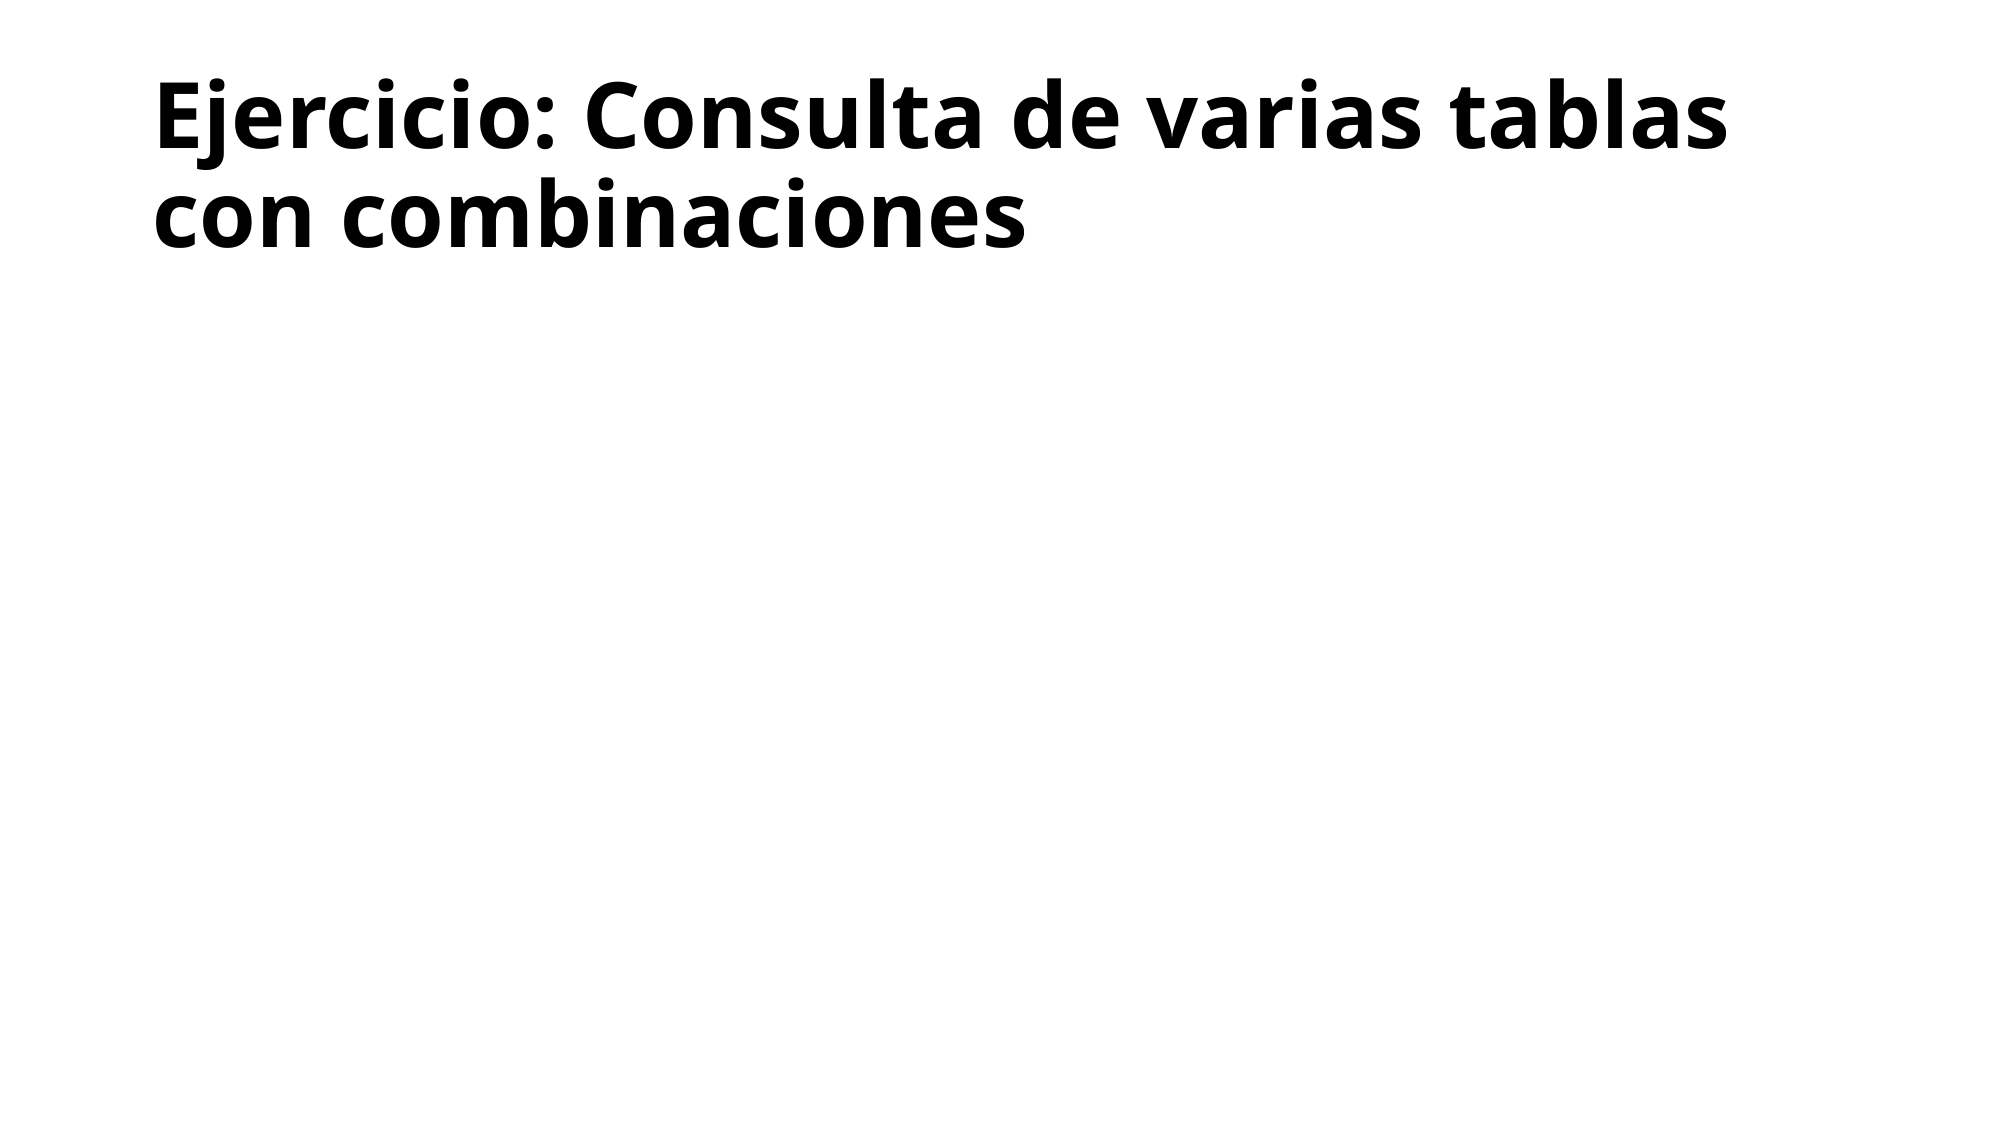

# Ejercicio: Consulta de varias tablas con combinaciones